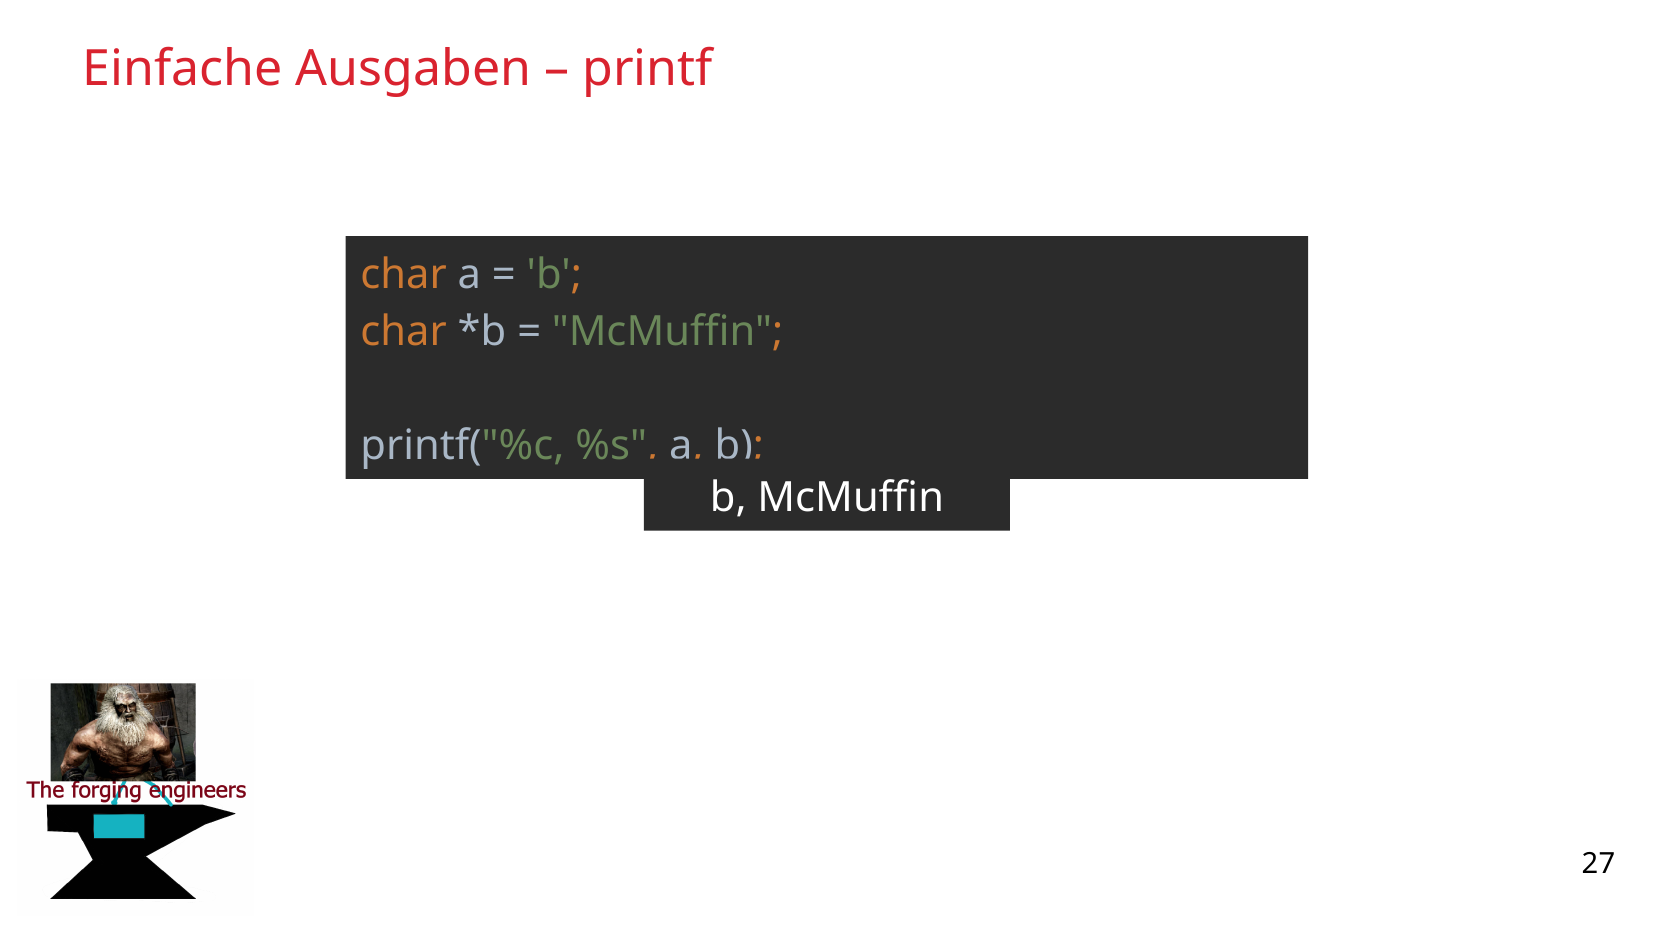

# Einfache Ausgaben – printf
char a = 'b';
char *b = "McMuffin";
printf("%c, %s", a, b);
b, McMuffin